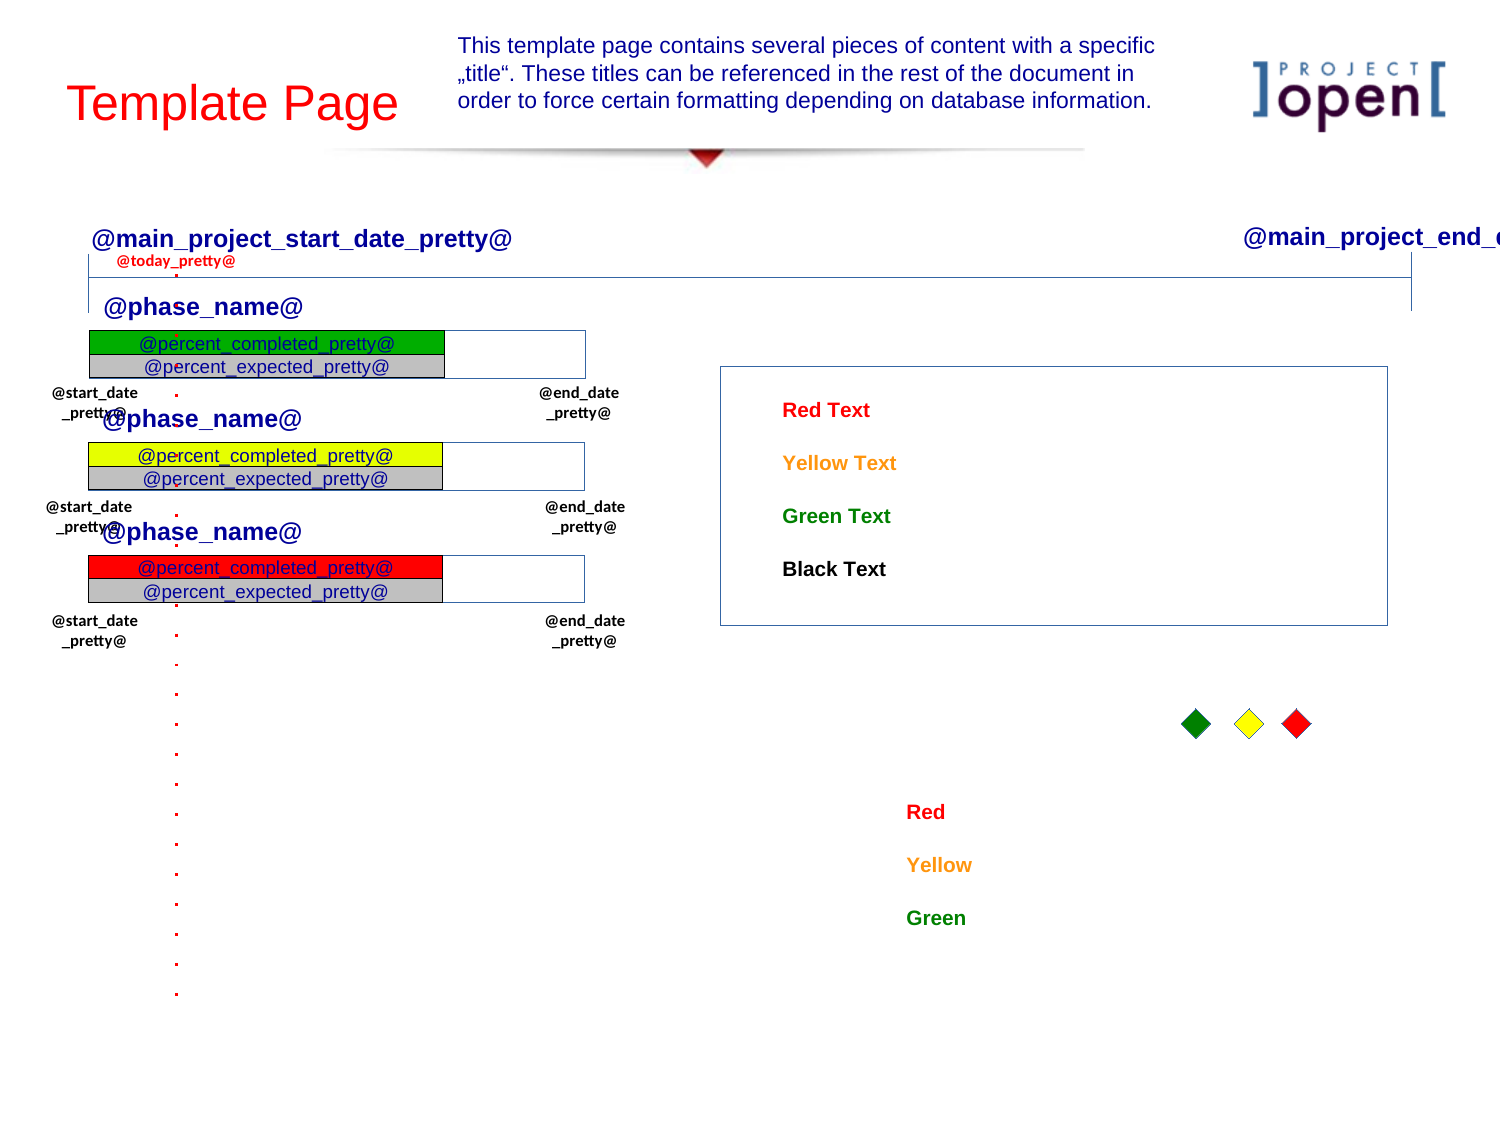

This template page contains several pieces of content with a specific „title“. These titles can be referenced in the rest of the document in order to force certain formatting depending on database information.
# Template Page
@main_project_end_date_pretty@
@main_project_start_date_pretty@
@today_pretty@
@phase_name@
@percent_completed_pretty@
@percent_expected_pretty@
@start_date_pretty@
@end_date_pretty@
Red Text
@phase_name@
@percent_completed_pretty@
@percent_expected_pretty@
@start_date_pretty@
@end_date_pretty@
Yellow Text
Green Text
@phase_name@
@percent_completed_pretty@
@percent_expected_pretty@
@start_date_pretty@
@end_date_pretty@
Black Text
Red
Yellow
Green